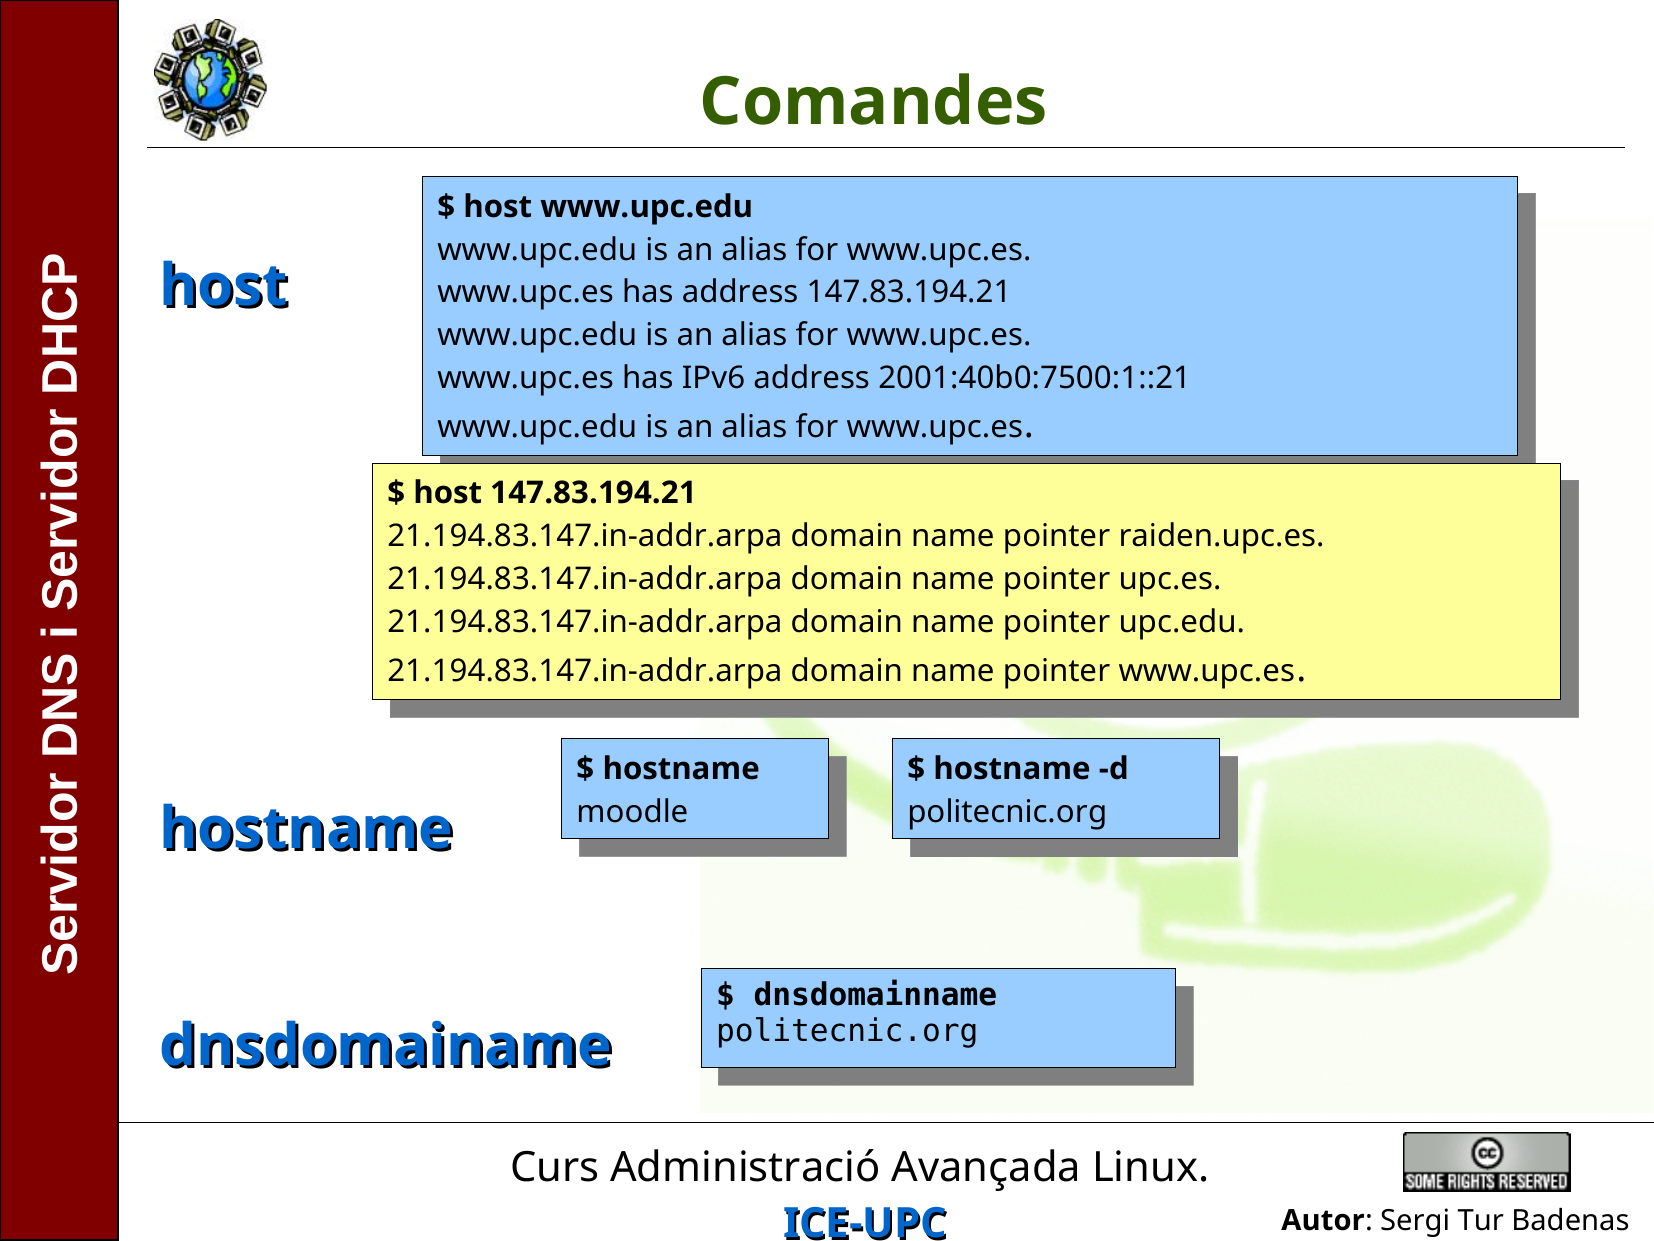

# Comandes
$ host www.upc.edu
www.upc.edu is an alias for www.upc.es.
www.upc.es has address 147.83.194.21
www.upc.edu is an alias for www.upc.es.
www.upc.es has IPv6 address 2001:40b0:7500:1::21
www.upc.edu is an alias for www.upc.es.
host
hostname
dnsdomainame
$ host 147.83.194.21
21.194.83.147.in-addr.arpa domain name pointer raiden.upc.es.
21.194.83.147.in-addr.arpa domain name pointer upc.es.
21.194.83.147.in-addr.arpa domain name pointer upc.edu.
21.194.83.147.in-addr.arpa domain name pointer www.upc.es.
$ hostname
moodle
$ hostname -d
politecnic.org
$ dnsdomainname
politecnic.org